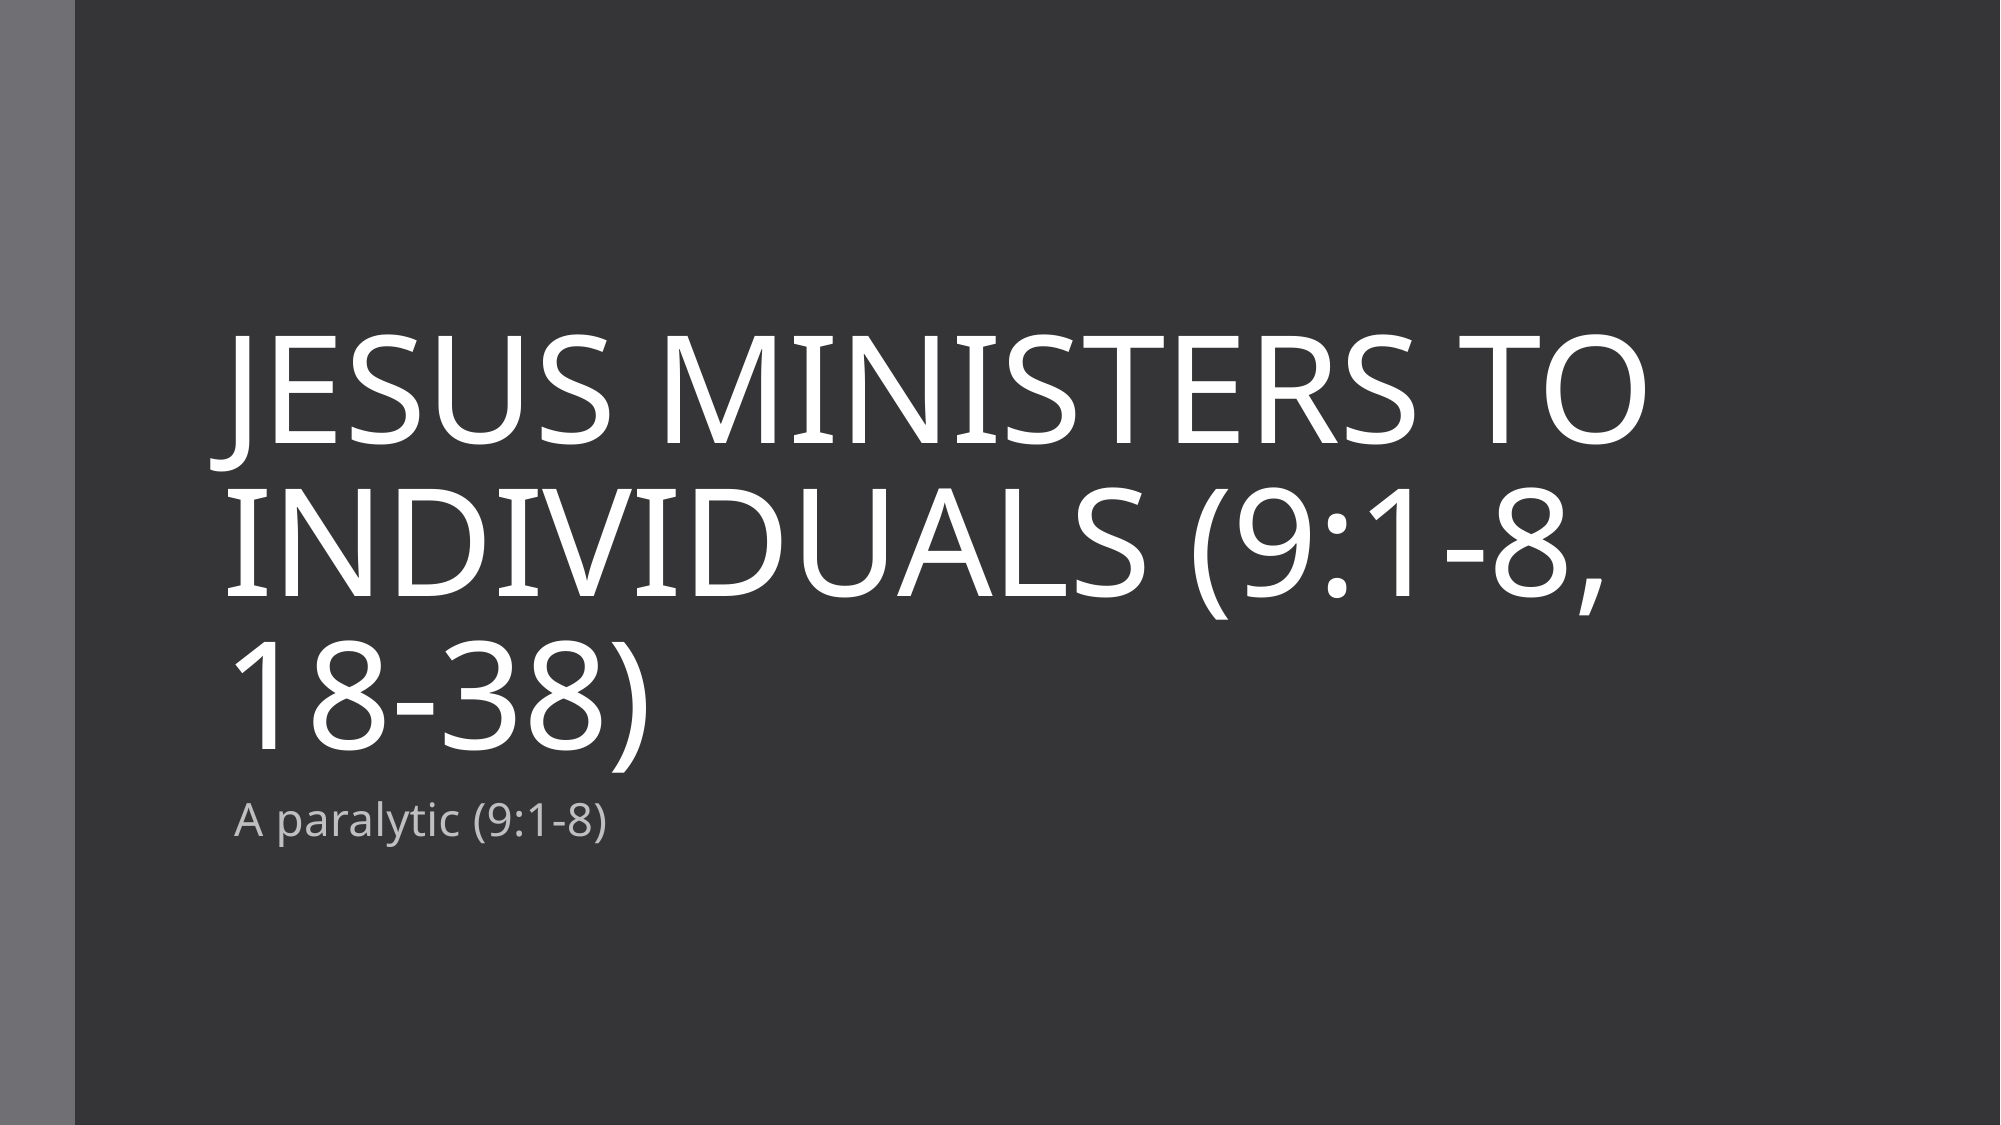

# JESUS MINISTERS TO INDIVIDUALS (9:1-8, 18-38)
 A paralytic (9:1-8)